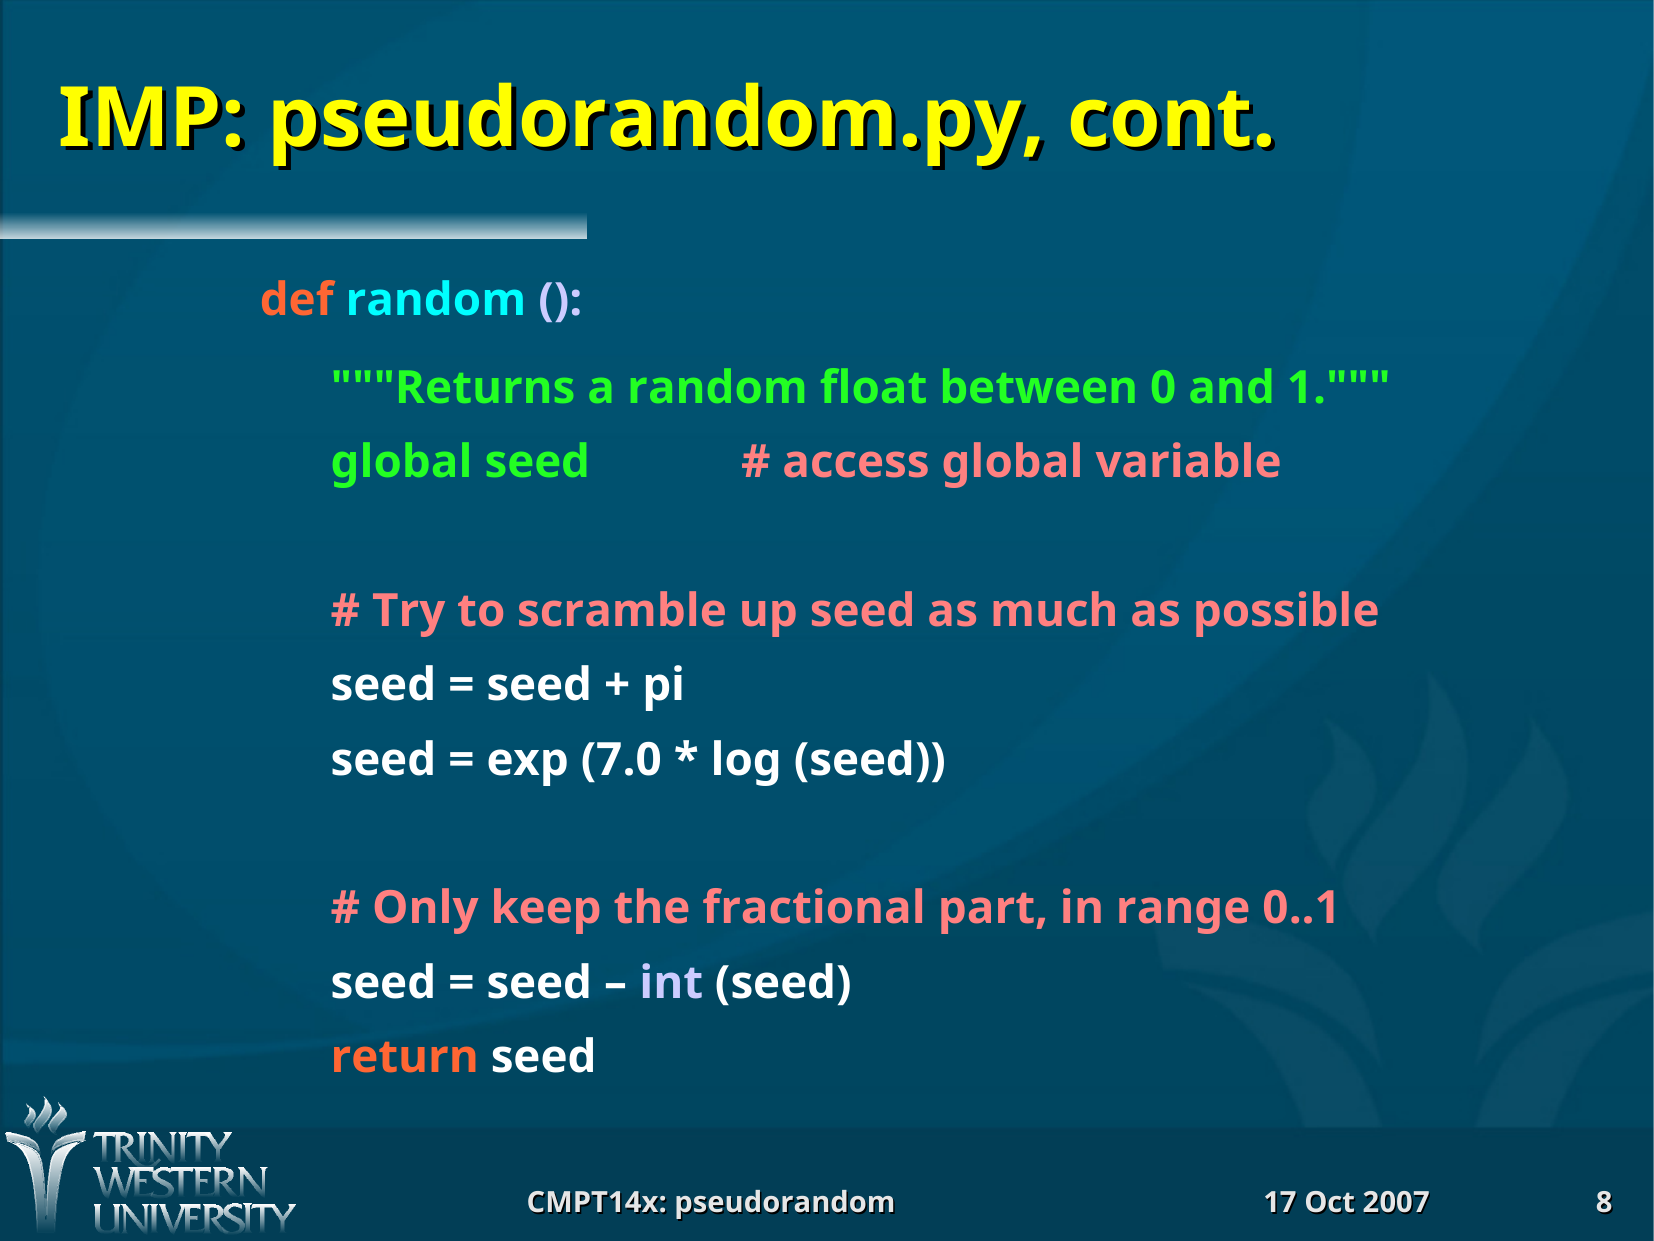

# IMP: pseudorandom.py, cont.
def random ():
"""Returns a random float between 0 and 1."""
global seed			# access global variable
# Try to scramble up seed as much as possible
seed = seed + pi
seed = exp (7.0 * log (seed))
# Only keep the fractional part, in range 0..1
seed = seed – int (seed)
return seed
CMPT14x: pseudorandom
17 Oct 2007
8